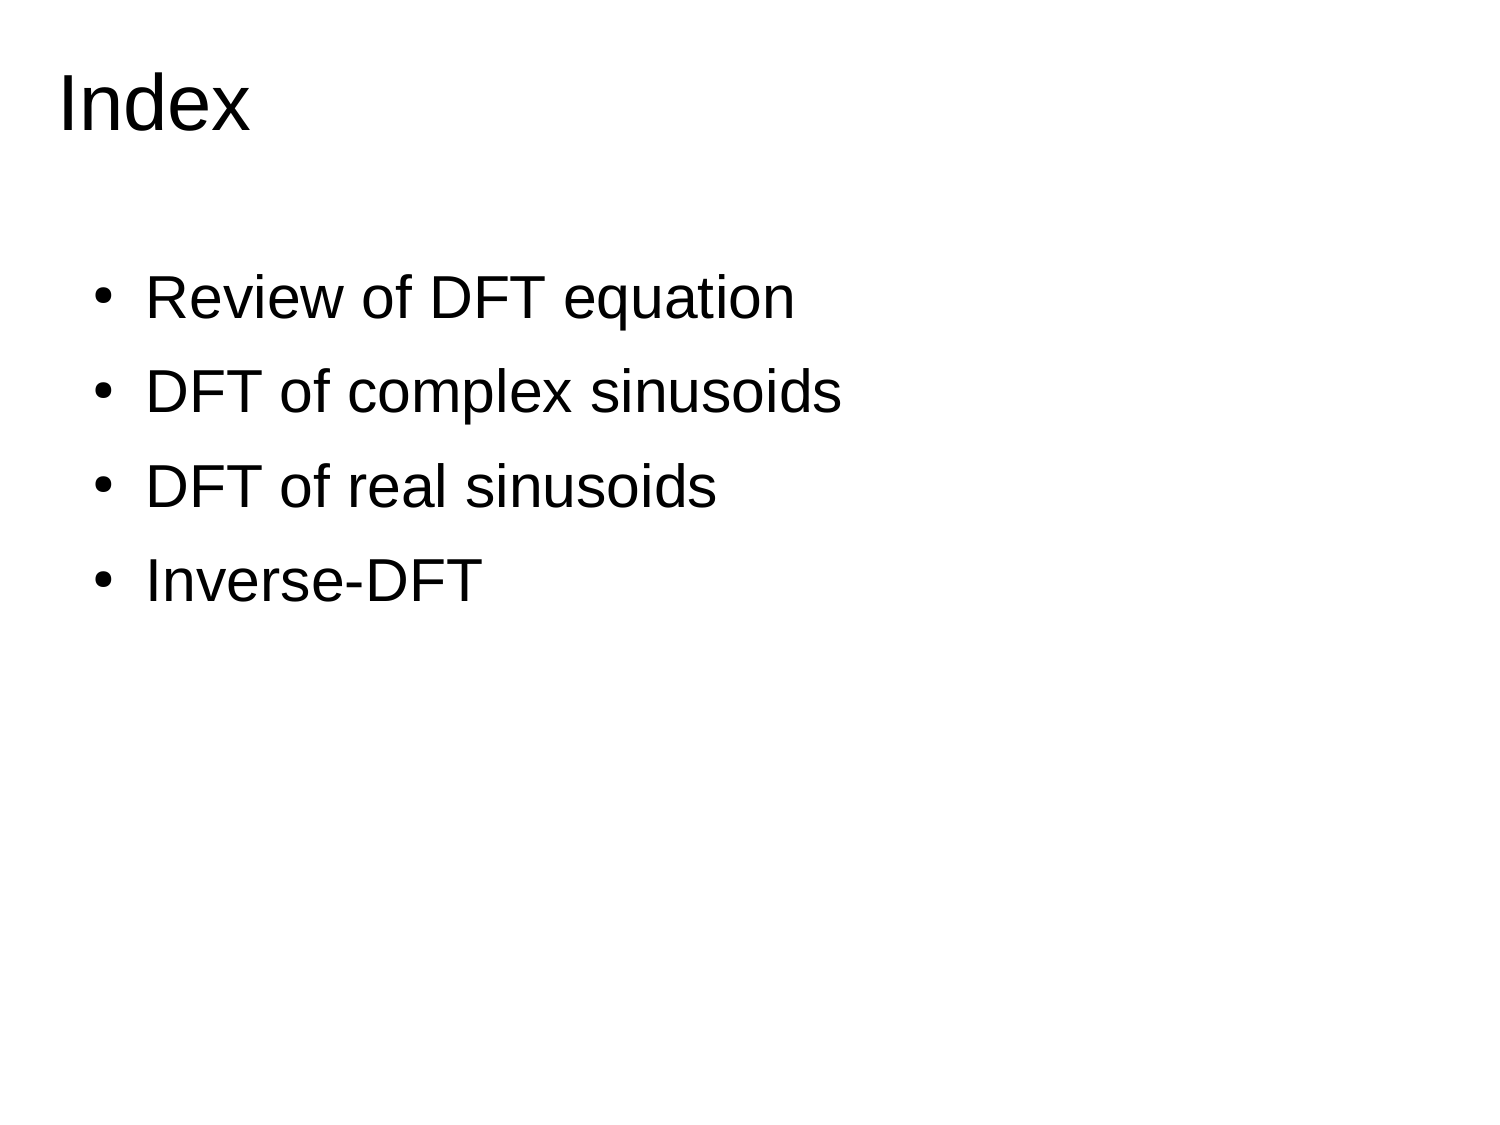

# Index
Review of DFT equation
DFT of complex sinusoids
DFT of real sinusoids
Inverse-DFT